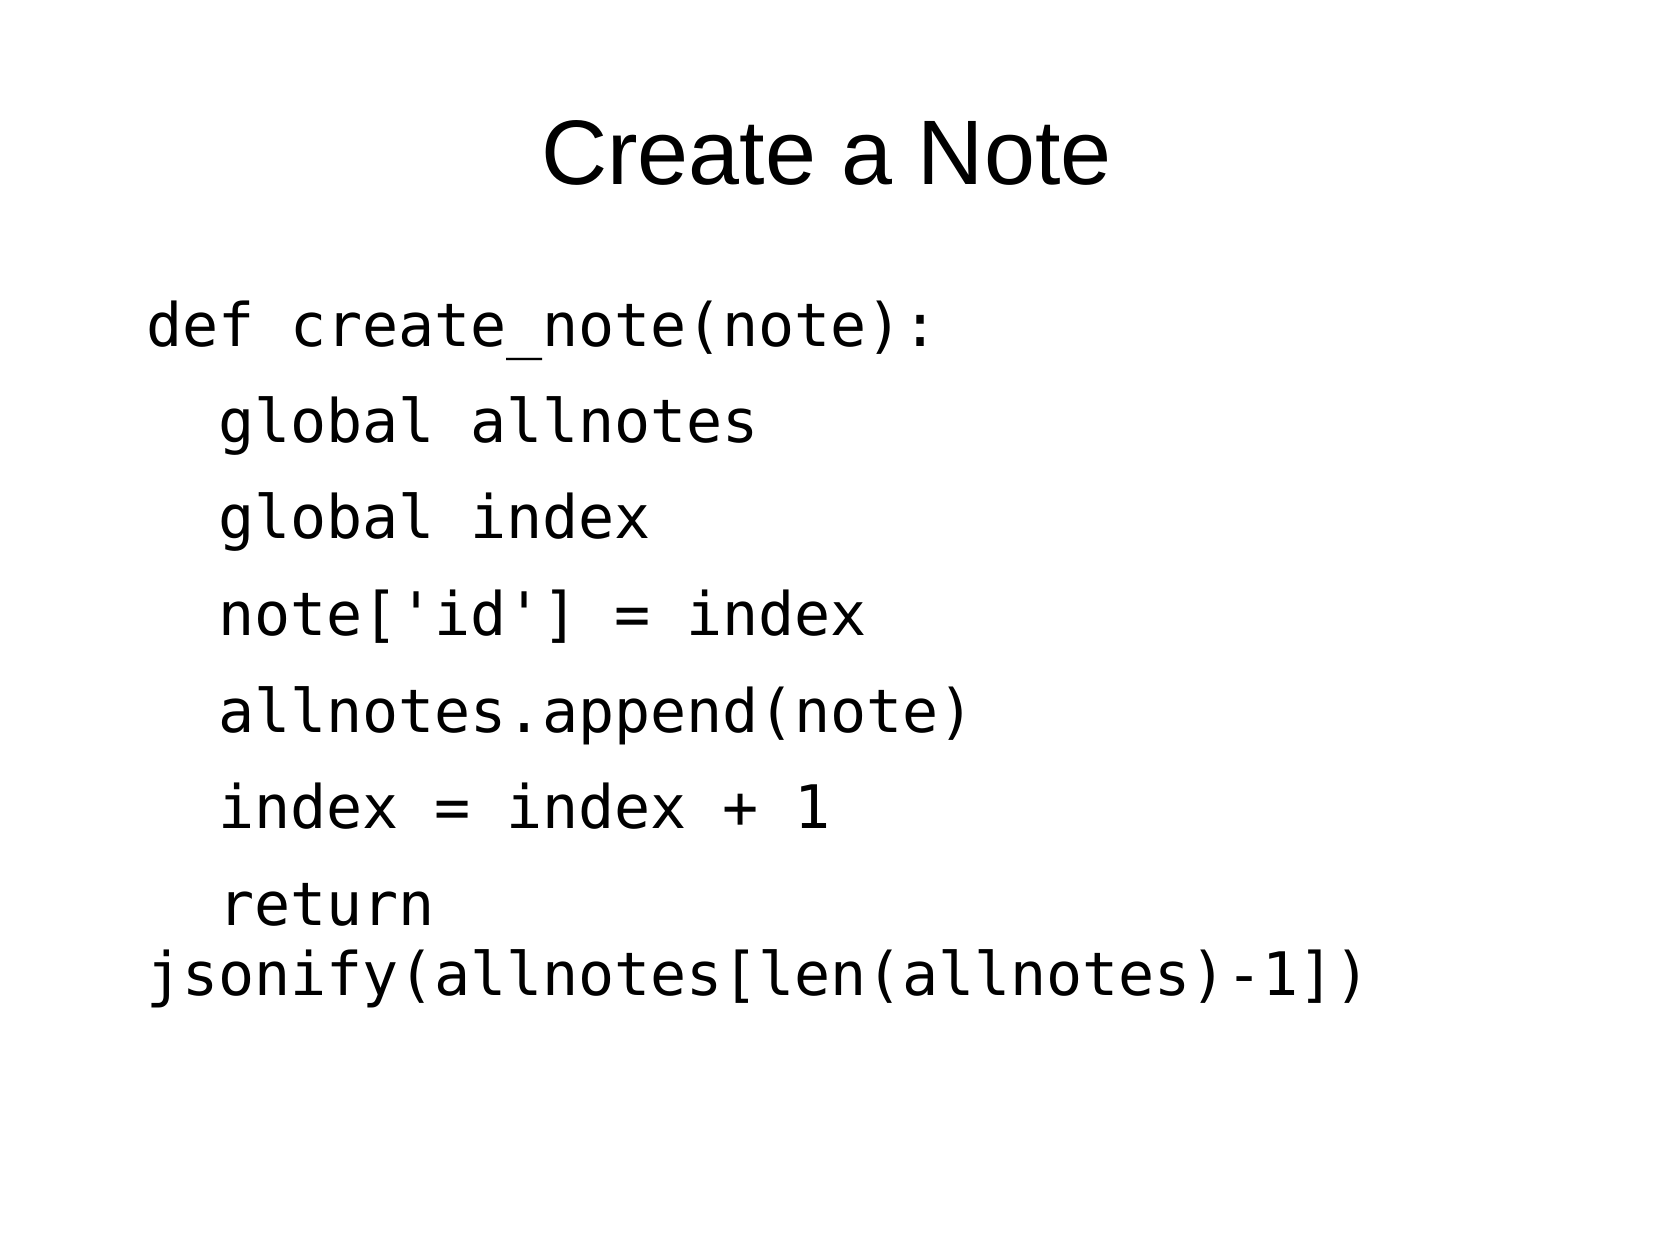

# Create a Note
def create_note(note):
 global allnotes
 global index
 note['id'] = index
 allnotes.append(note)
 index = index + 1
 return jsonify(allnotes[len(allnotes)-1])